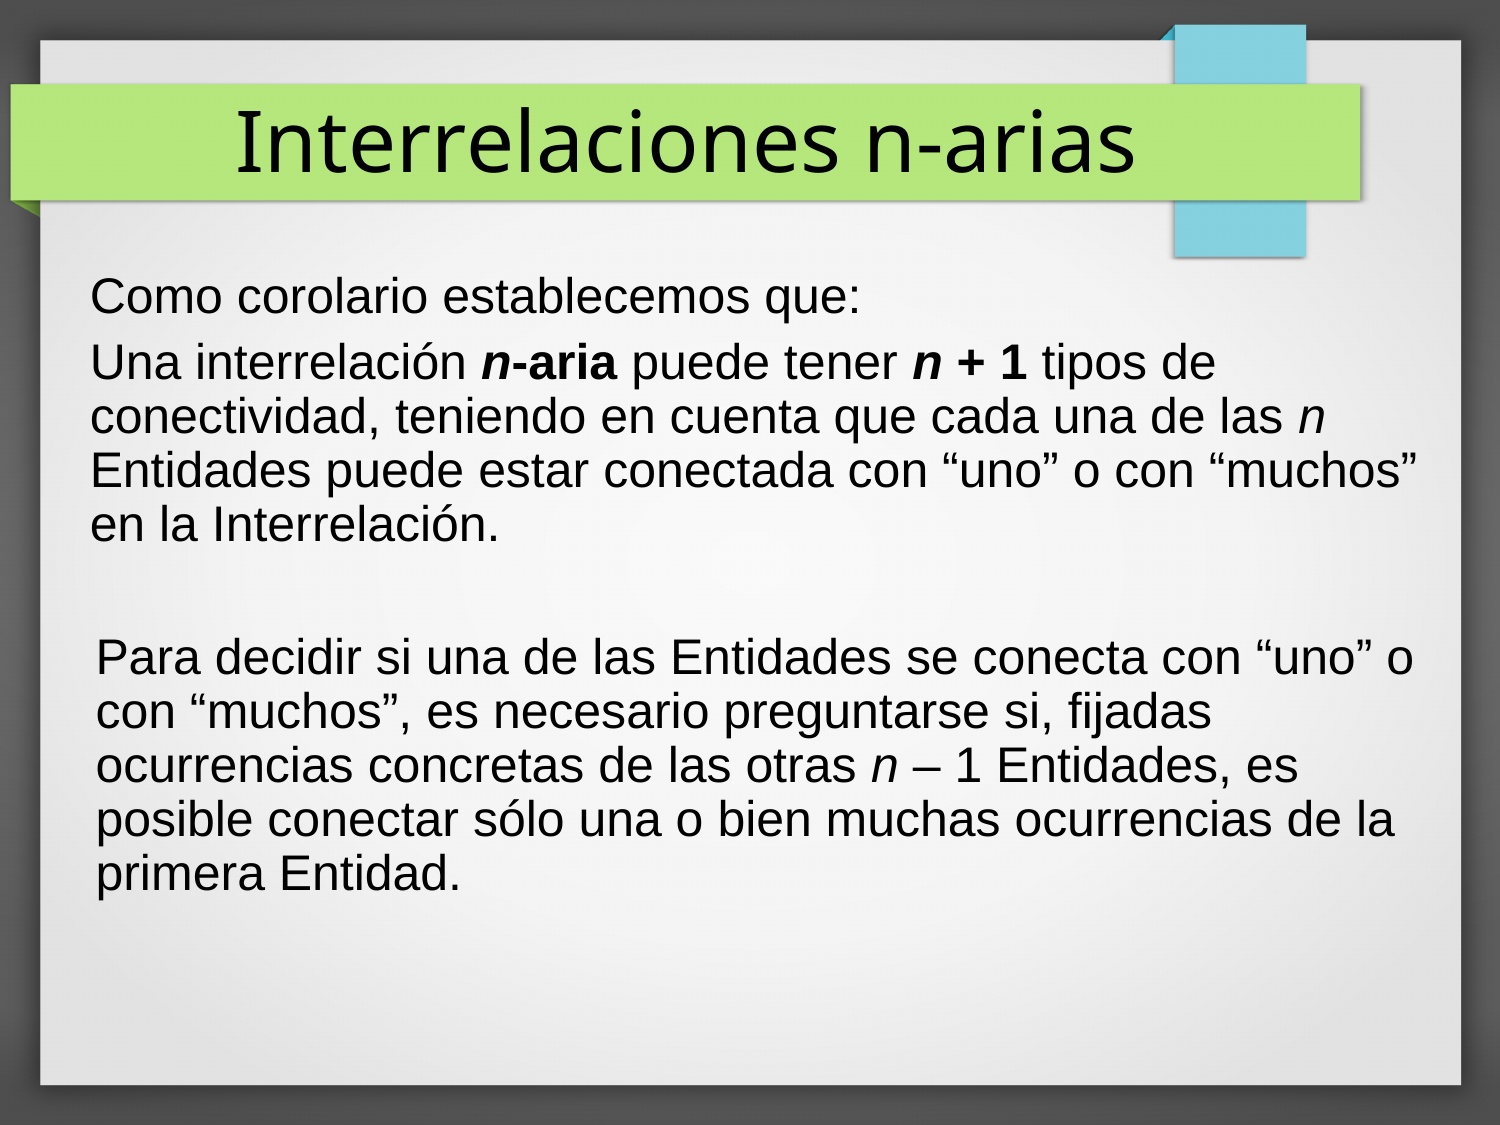

Interrelaciones n-arias
Como corolario establecemos que:
Una interrelación n-aria puede tener n + 1 tipos de conectividad, teniendo en cuenta que cada una de las n Entidades puede estar conectada con “uno” o con “muchos” en la Interrelación.
Para decidir si una de las Entidades se conecta con “uno” o con “muchos”, es necesario preguntarse si, fijadas ocurrencias concretas de las otras n – 1 Entidades, es posible conectar sólo una o bien muchas ocurrencias de la primera Entidad.